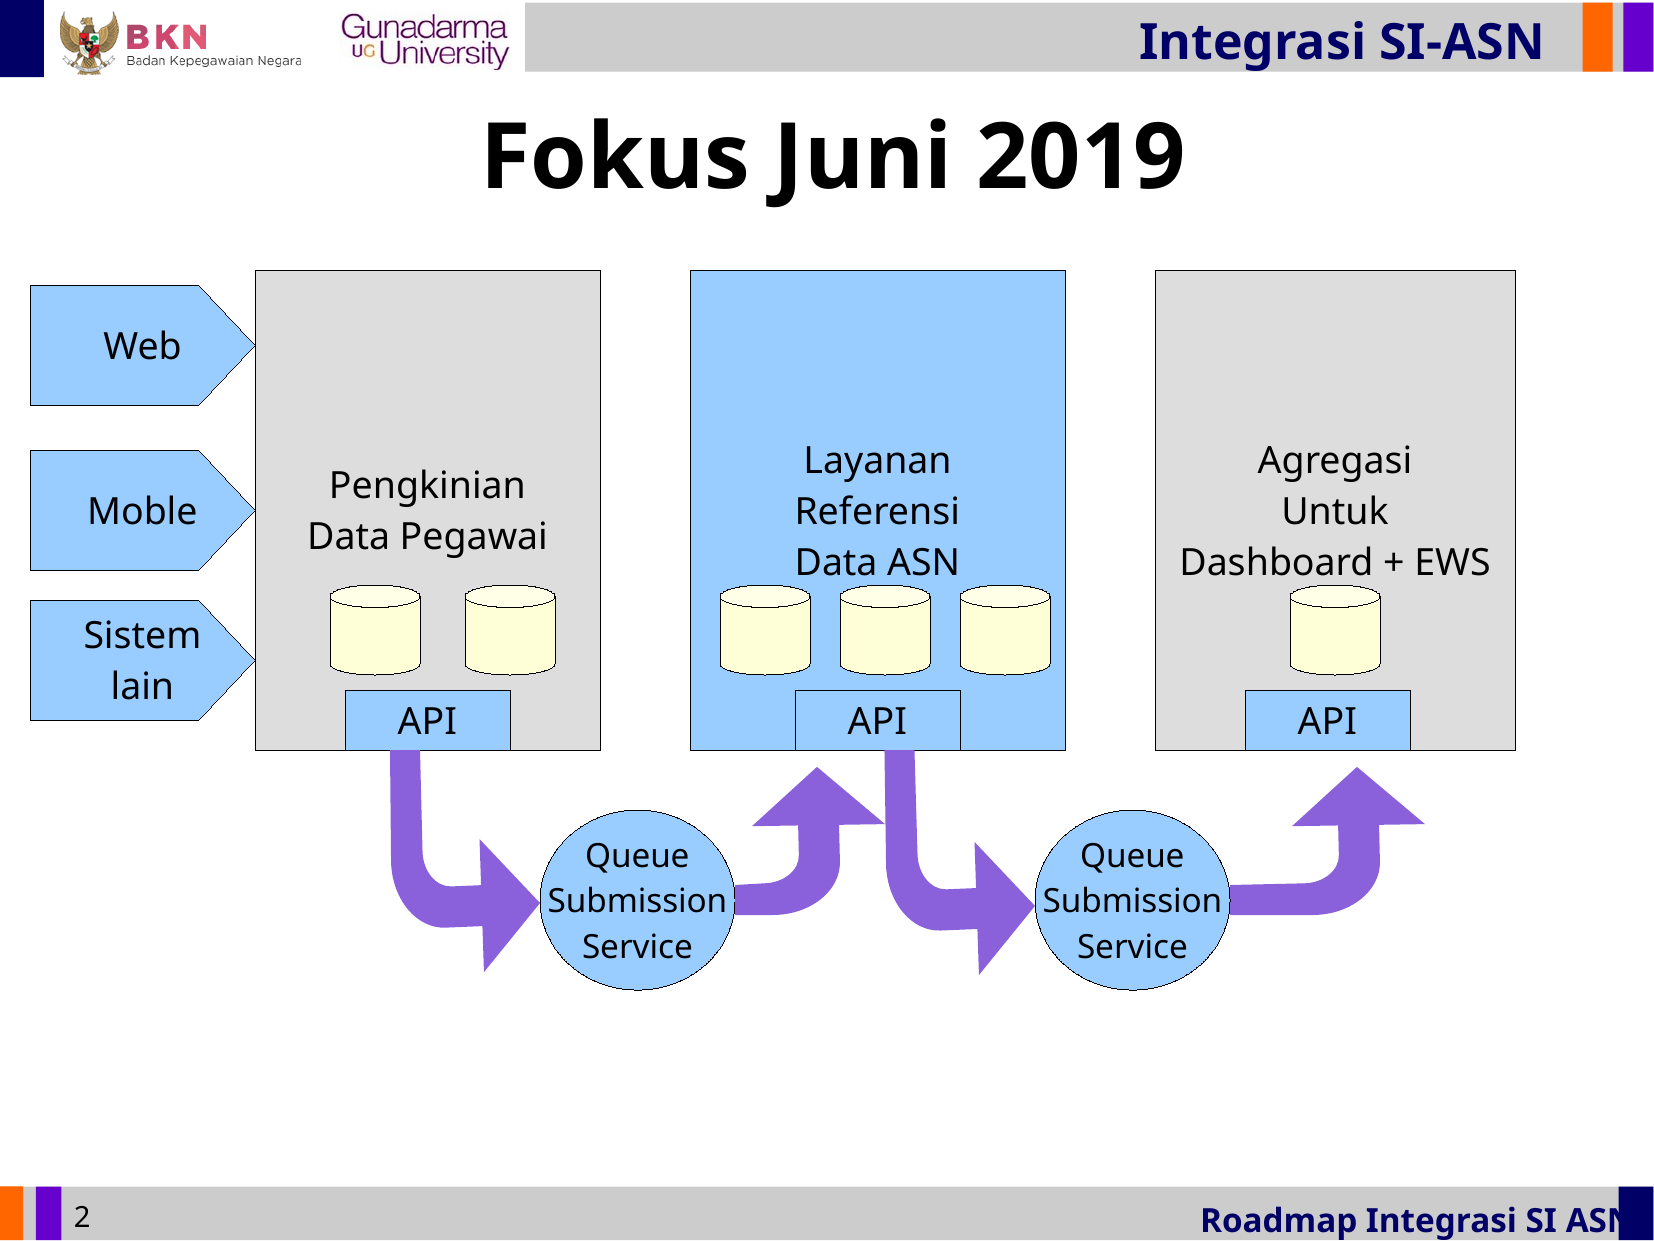

# Fokus Juni 2019
Pengkinian
Data Pegawai
Layanan
Referensi
Data ASN
Agregasi
Untuk
Dashboard + EWS
Web
Moble
Sistem
lain
API
API
API
Queue
Submission
Service
Queue
Submission
Service